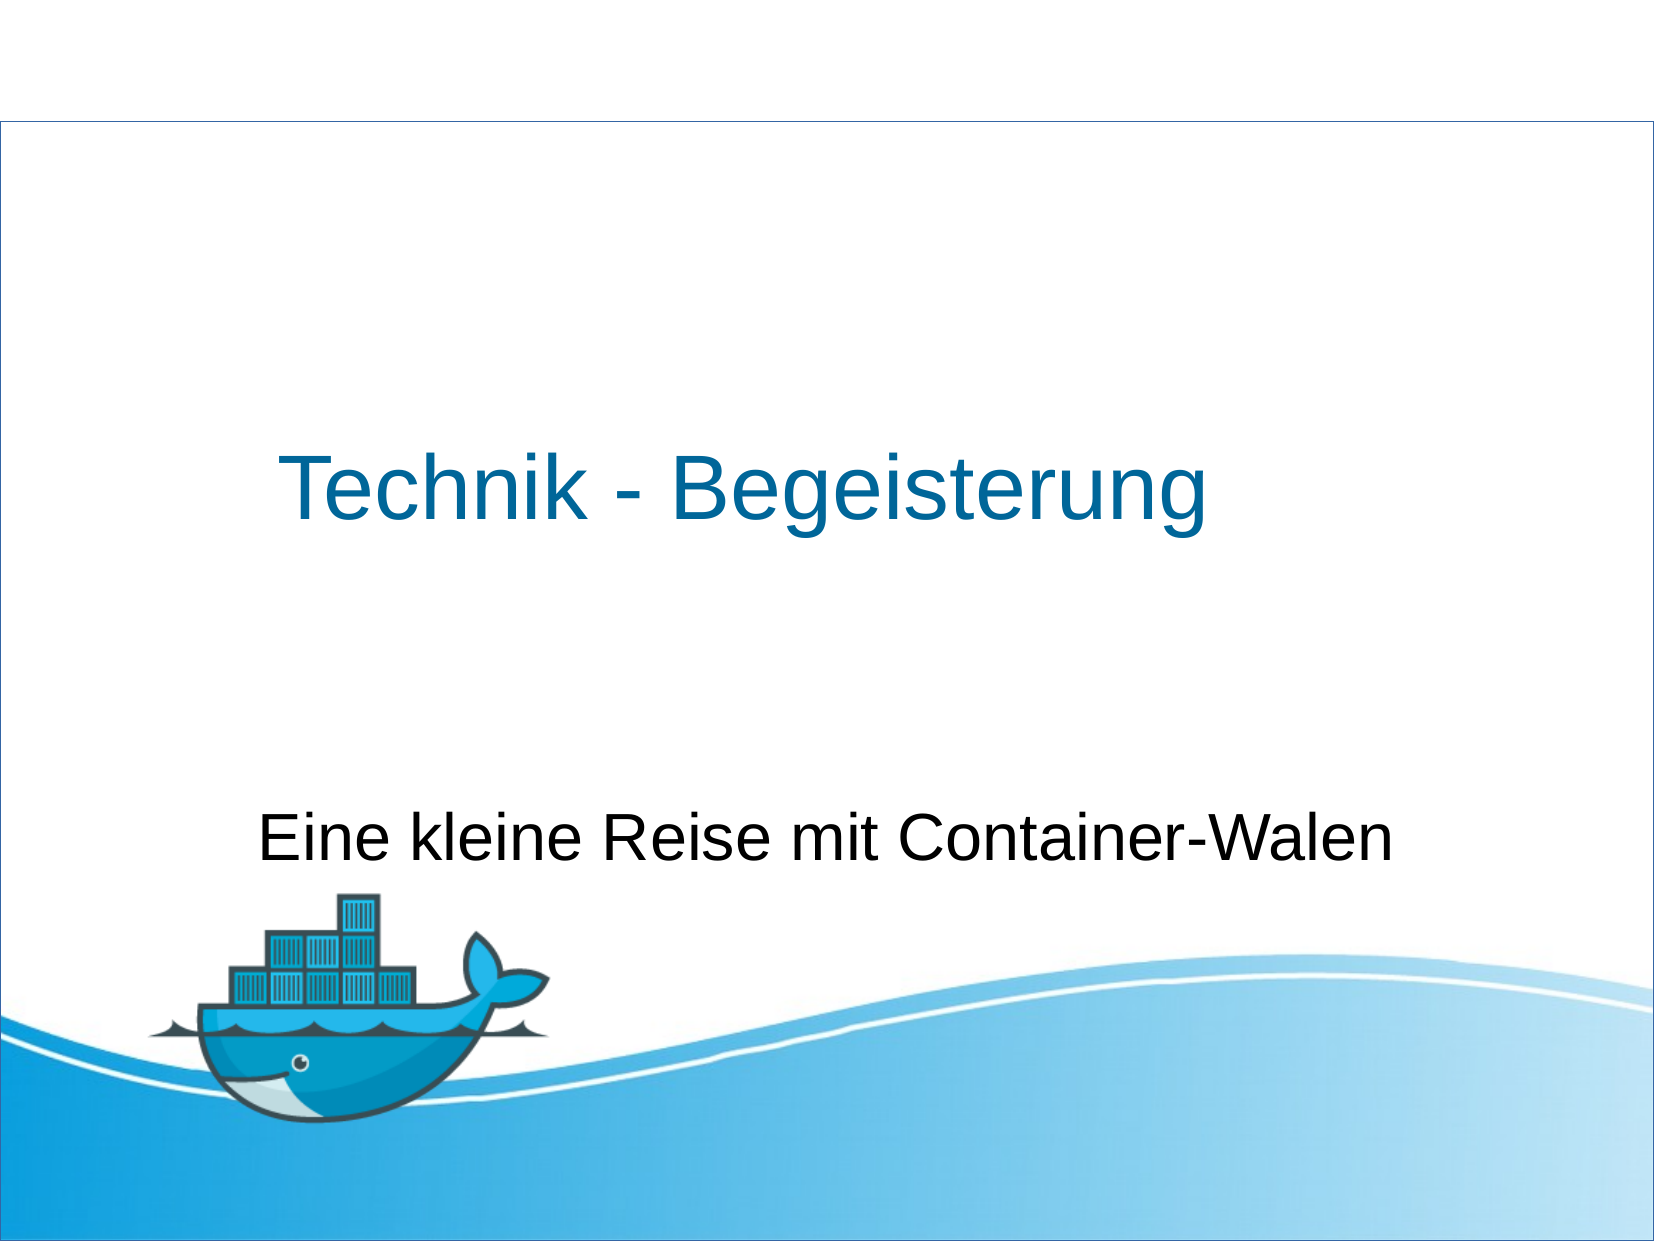

# Technik - Begeisterung
Eine kleine Reise mit Container-Walen